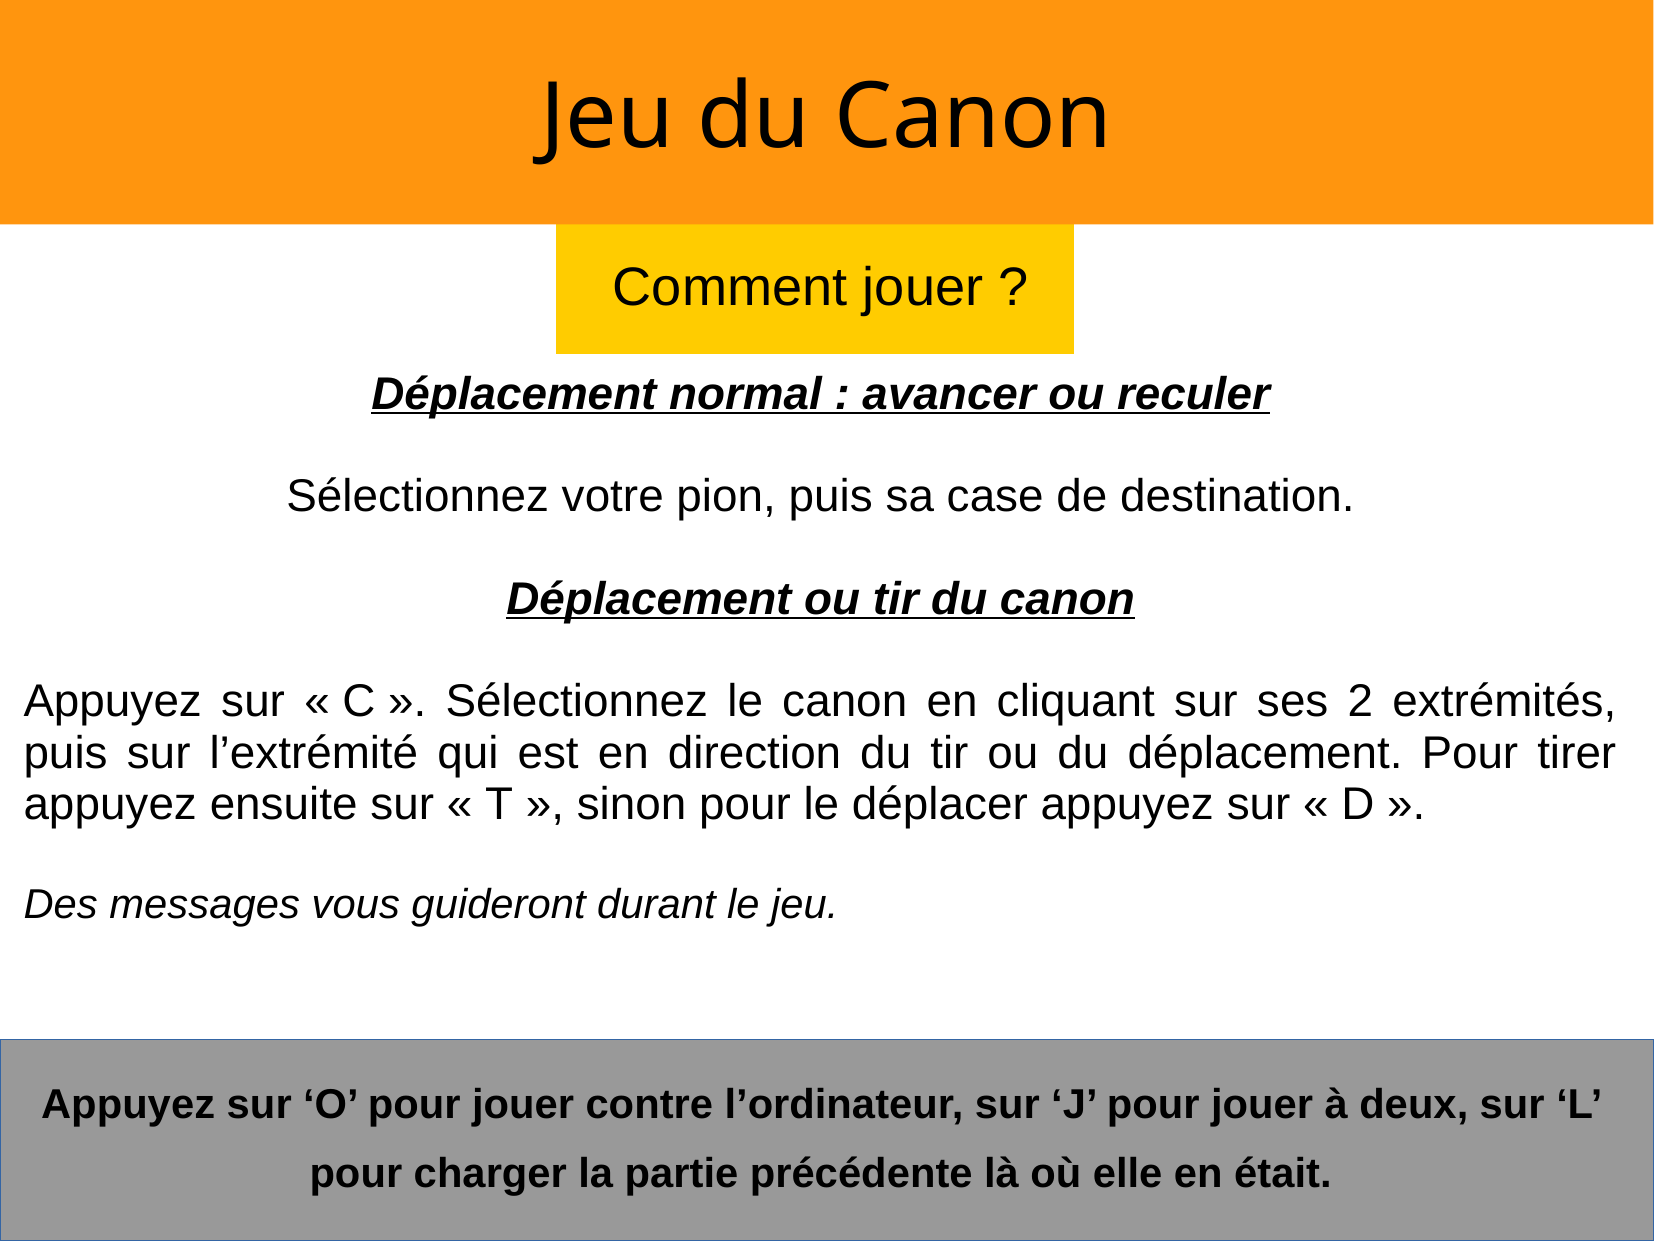

# Jeu du Canon
Comment jouer ?
Déplacement normal : avancer ou reculer
Sélectionnez votre pion, puis sa case de destination.
Déplacement ou tir du canon
Appuyez sur « C ». Sélectionnez le canon en cliquant sur ses 2 extrémités, puis sur l’extrémité qui est en direction du tir ou du déplacement. Pour tirer appuyez ensuite sur « T », sinon pour le déplacer appuyez sur « D ».
Des messages vous guideront durant le jeu.
Appuyez sur ‘O’ pour jouer contre l’ordinateur, sur ‘J’ pour jouer à deux, sur ‘L’ pour charger la partie précédente là où elle en était.